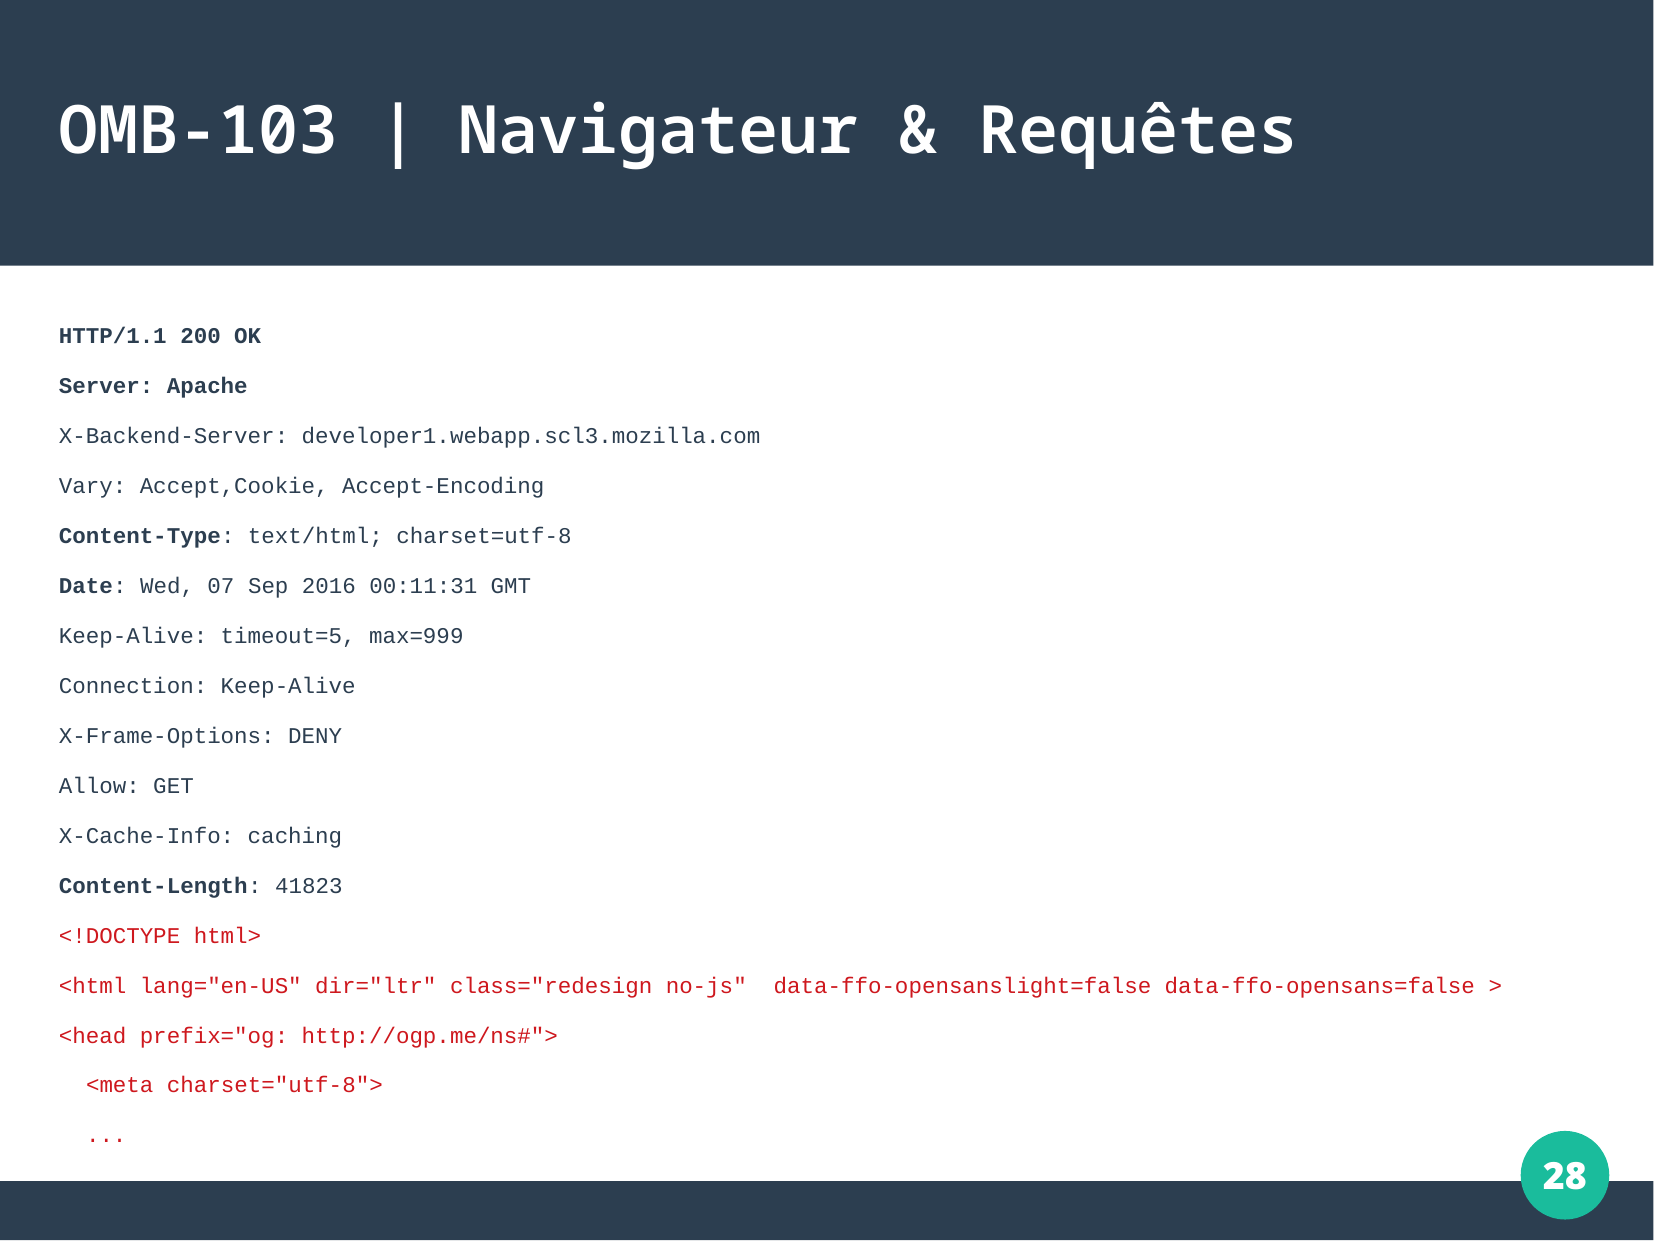

OMB-103 | Navigateur & Requêtes
# HTTP/1.1 200 OK
Server: Apache
X-Backend-Server: developer1.webapp.scl3.mozilla.com
Vary: Accept,Cookie, Accept-Encoding
Content-Type: text/html; charset=utf-8
Date: Wed, 07 Sep 2016 00:11:31 GMT
Keep-Alive: timeout=5, max=999
Connection: Keep-Alive
X-Frame-Options: DENY
Allow: GET
X-Cache-Info: caching
Content-Length: 41823
<!DOCTYPE html>
<html lang="en-US" dir="ltr" class="redesign no-js" data-ffo-opensanslight=false data-ffo-opensans=false >
<head prefix="og: http://ogp.me/ns#">
 <meta charset="utf-8">
 ...
28